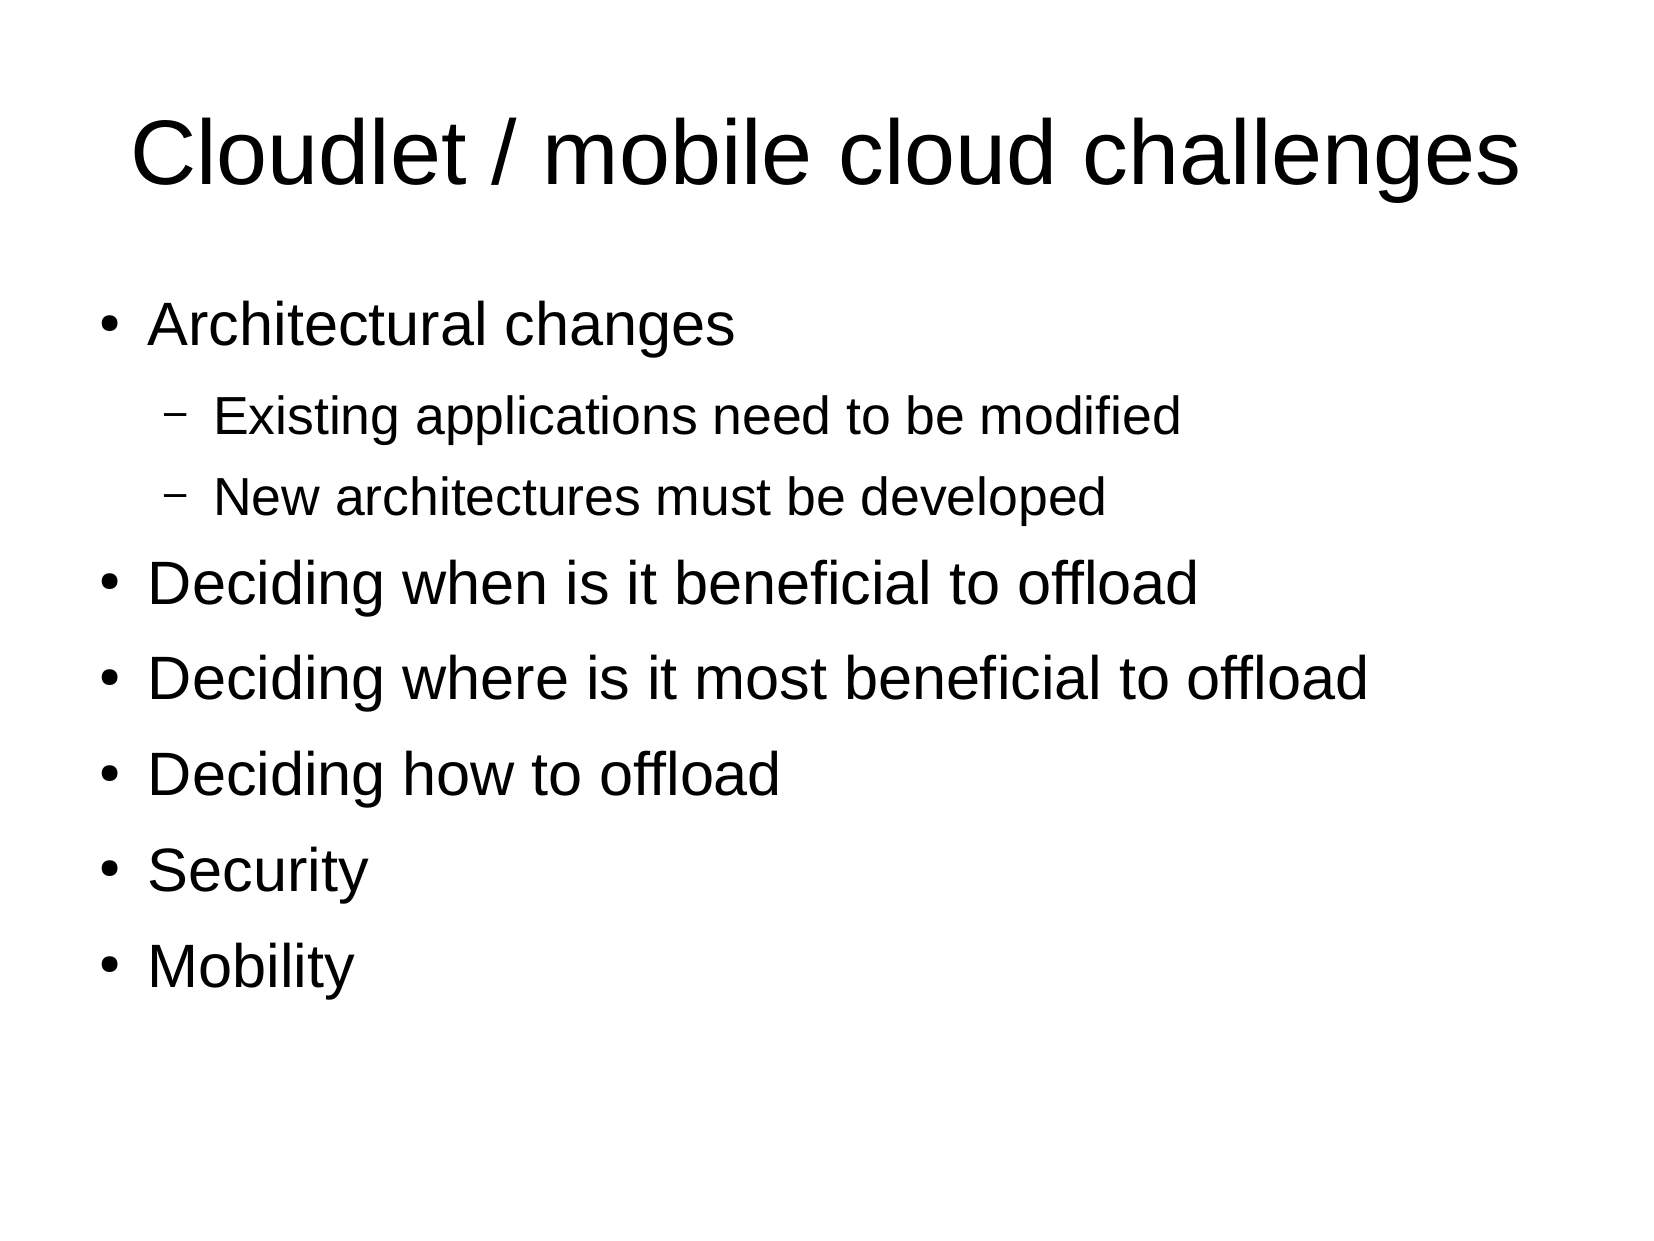

# Cloudlet / mobile cloud challenges
Architectural changes
Existing applications need to be modified
New architectures must be developed
Deciding when is it beneficial to offload
Deciding where is it most beneficial to offload
Deciding how to offload
Security
Mobility